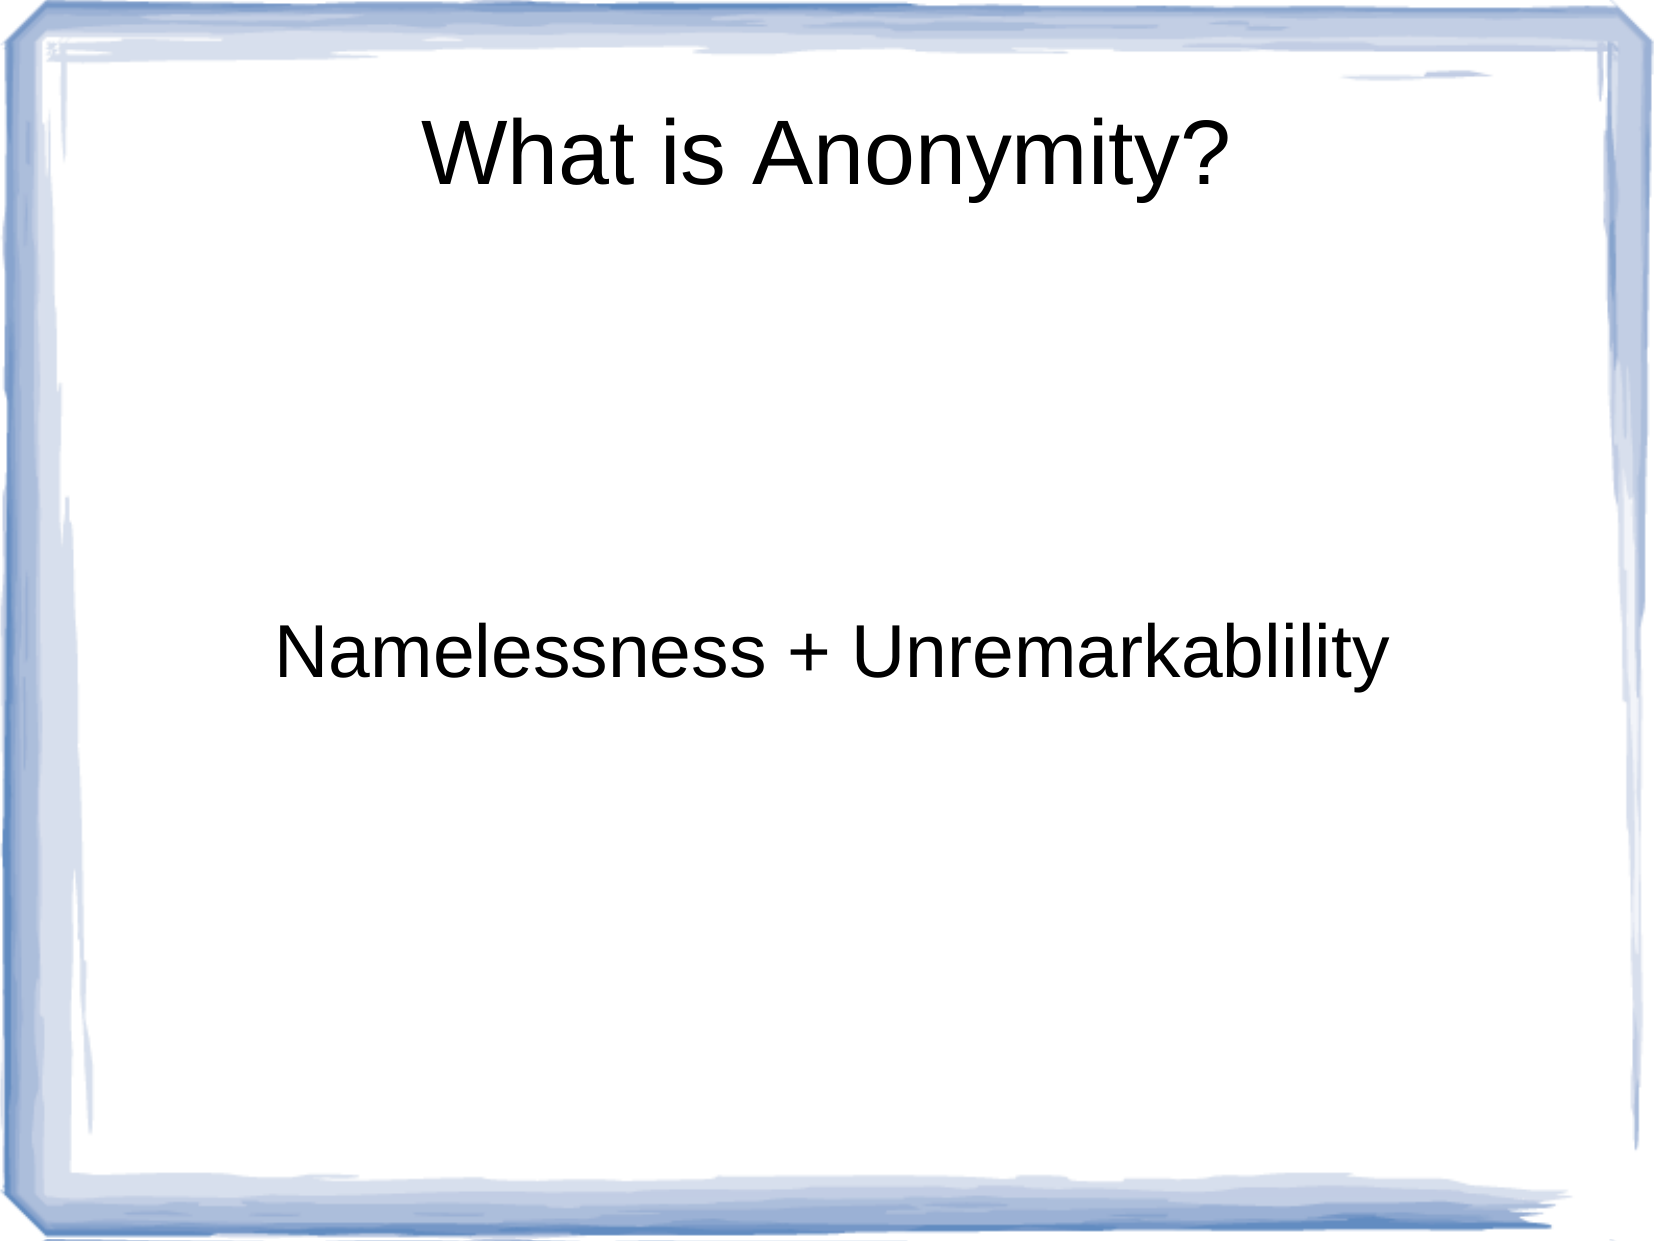

# What is Anonymity?
Namelessness + Unremarkablility